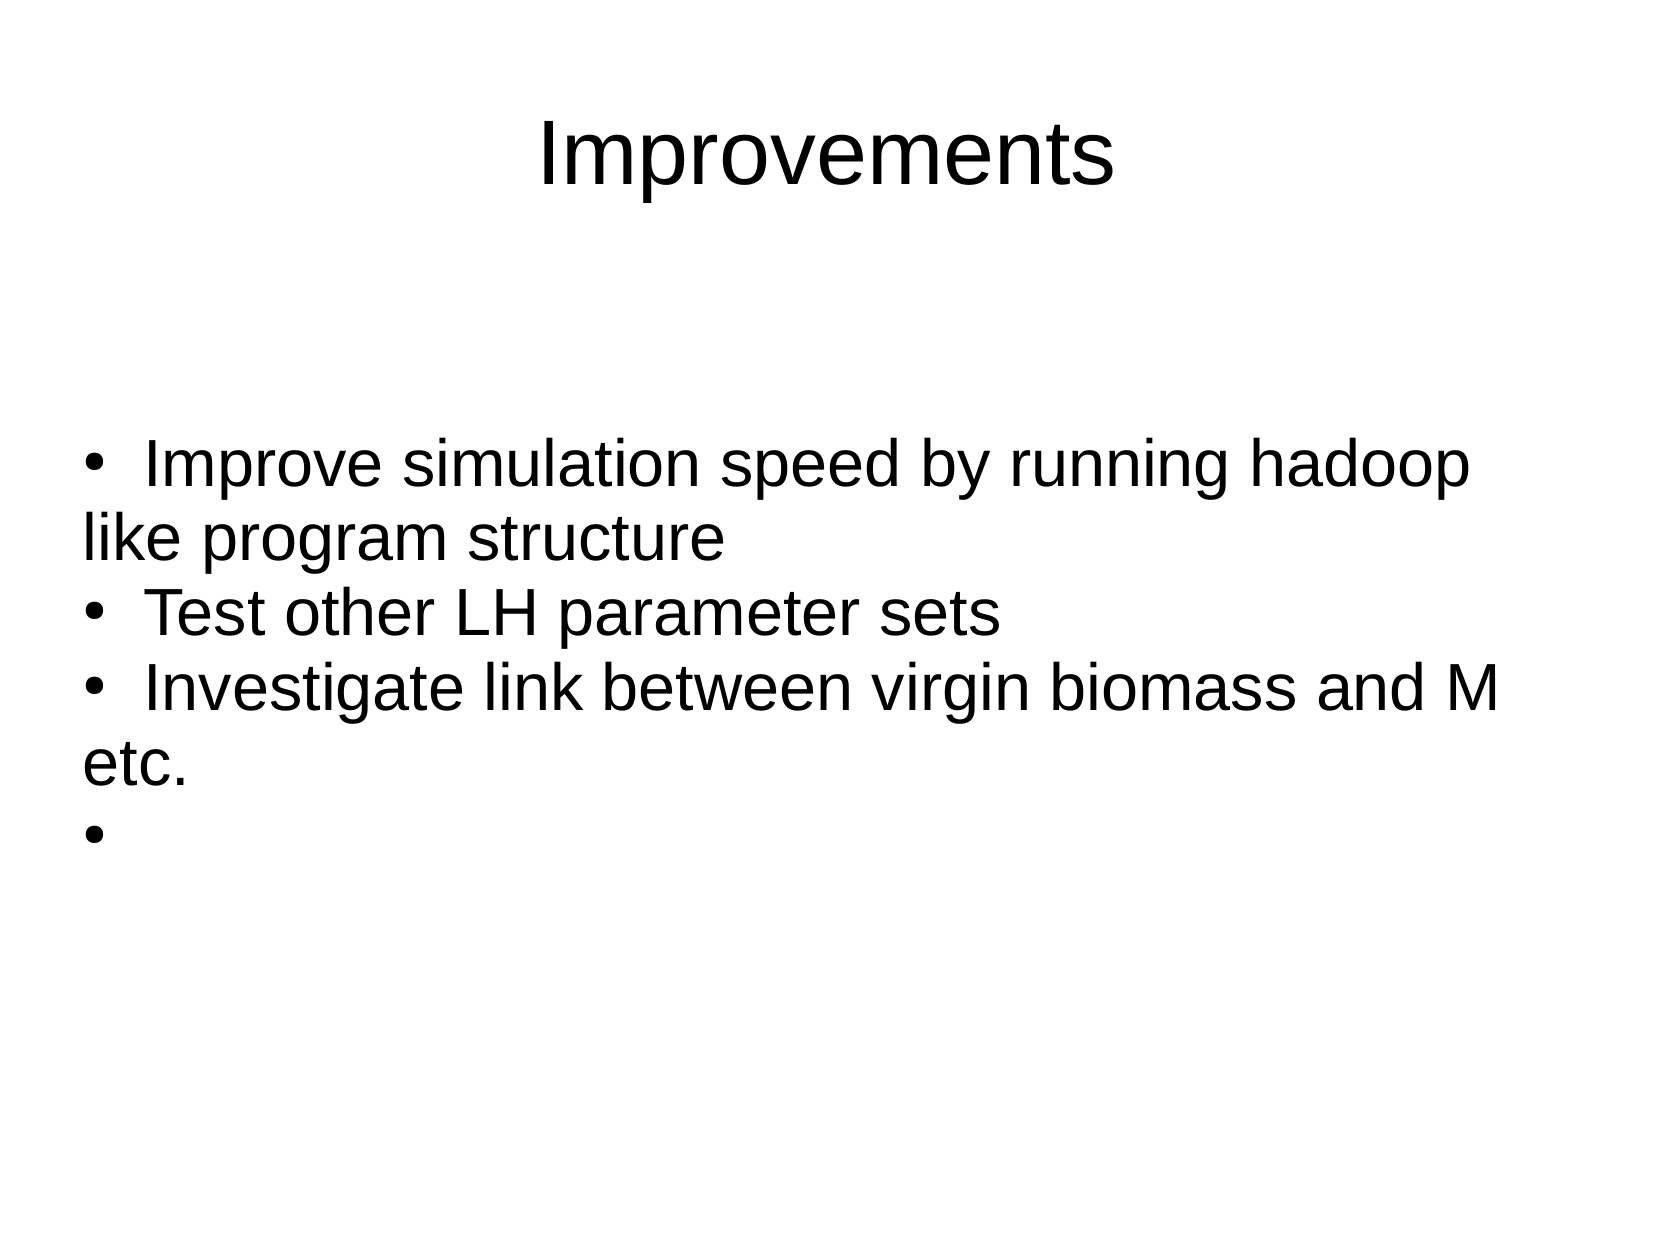

# Improvements
 Improve simulation speed by running hadoop like program structure
 Test other LH parameter sets
 Investigate link between virgin biomass and M etc.